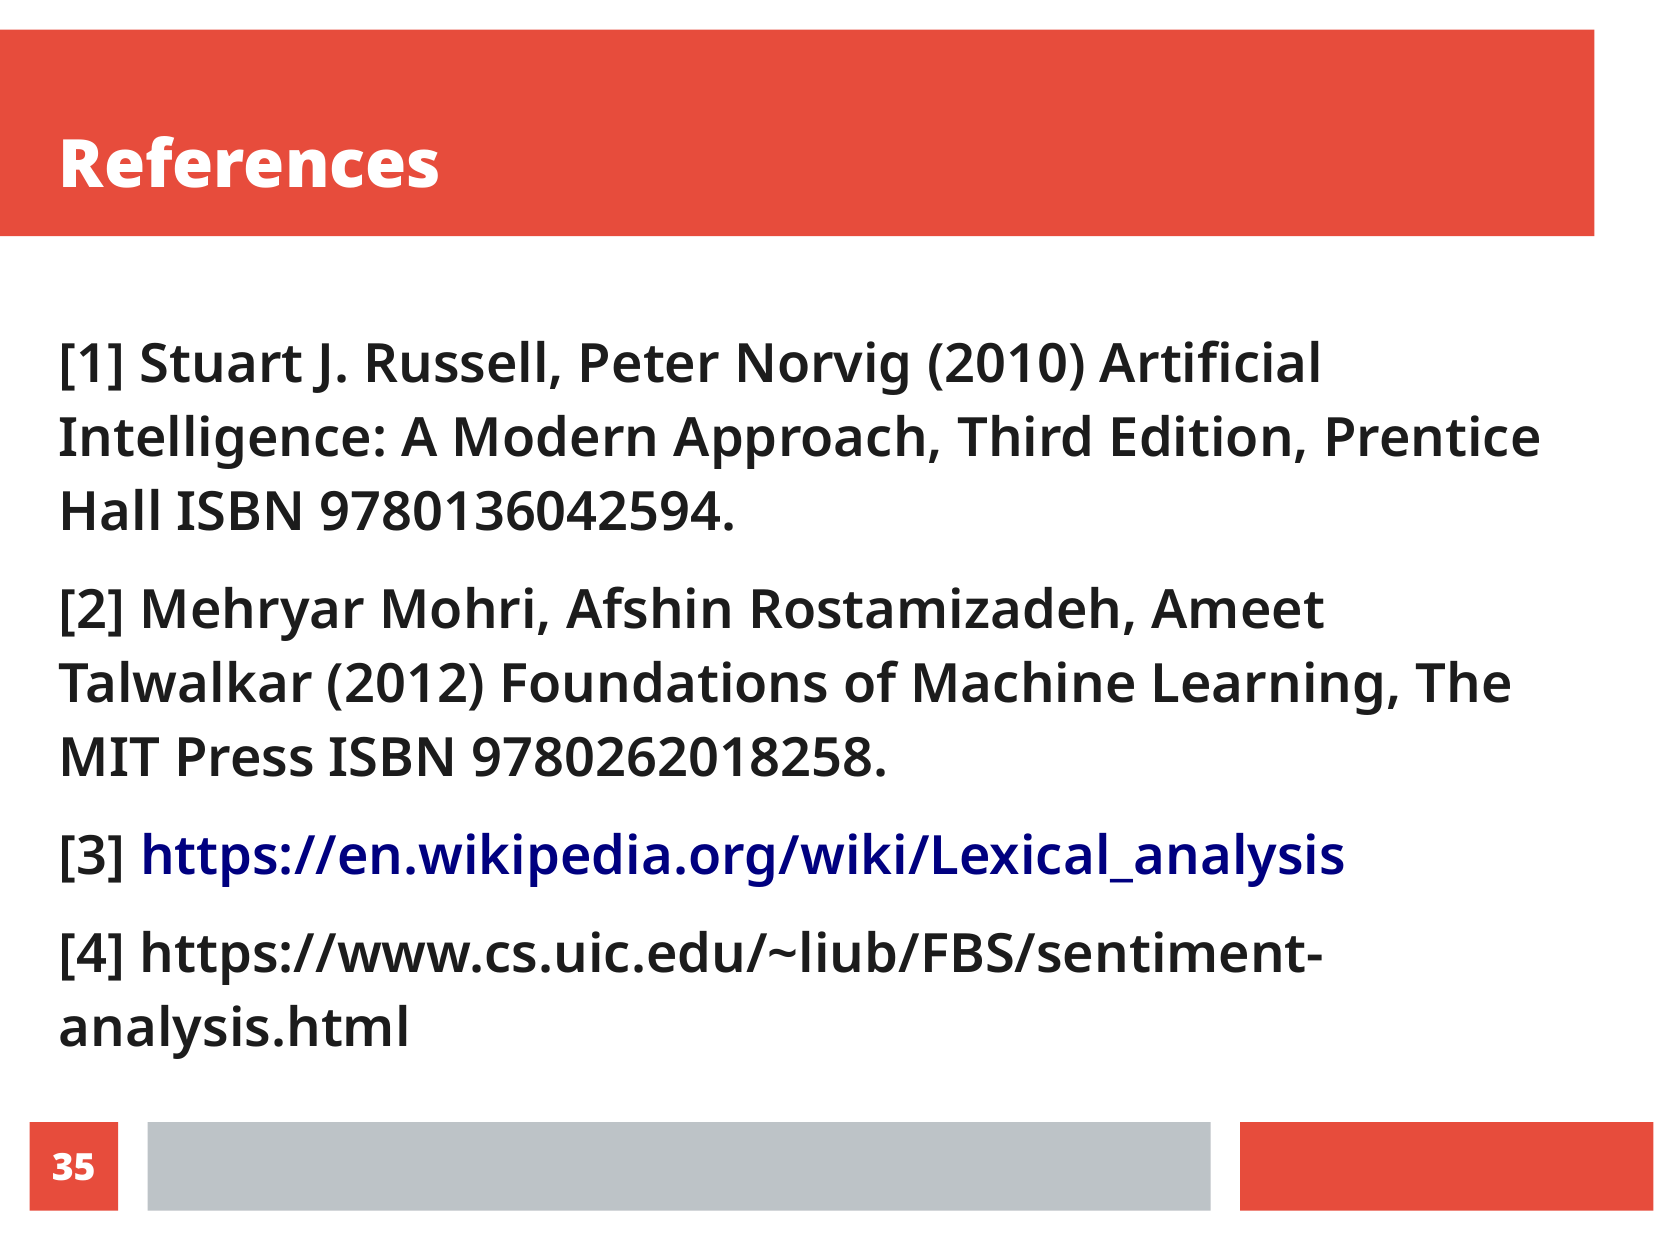

# References
[1] Stuart J. Russell, Peter Norvig (2010) Artificial Intelligence: A Modern Approach, Third Edition, Prentice Hall ISBN 9780136042594.
[2] Mehryar Mohri, Afshin Rostamizadeh, Ameet Talwalkar (2012) Foundations of Machine Learning, The MIT Press ISBN 9780262018258.
[3] https://en.wikipedia.org/wiki/Lexical_analysis
[4] https://www.cs.uic.edu/~liub/FBS/sentiment-analysis.html
35